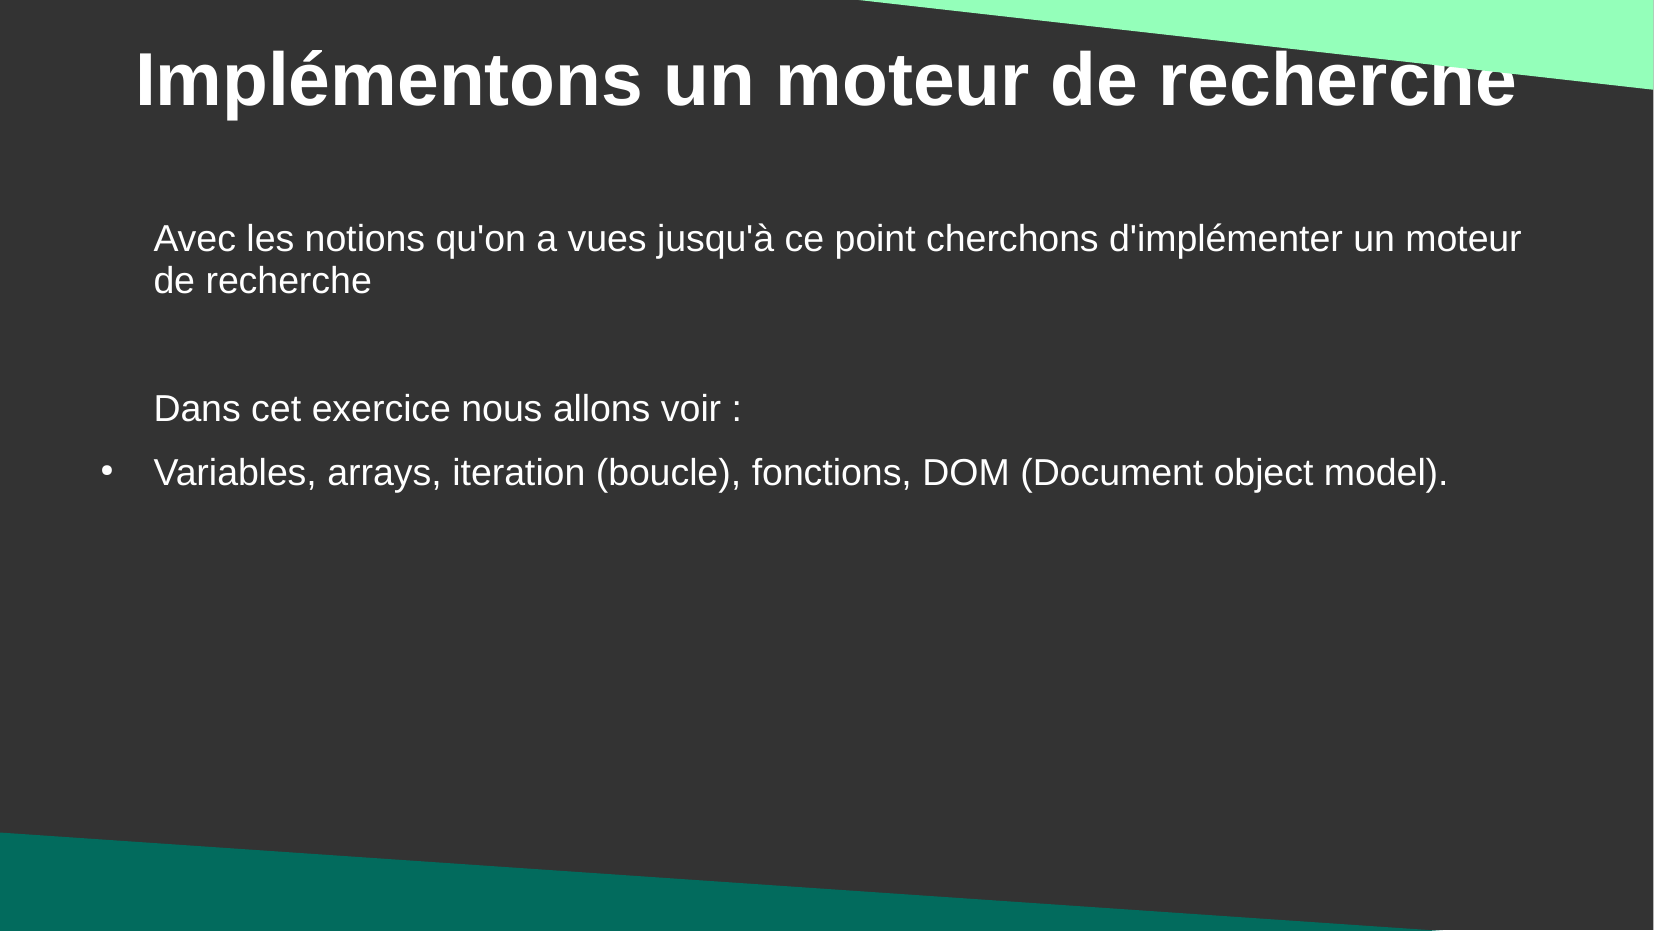

# Implémentons un moteur de recherche
Avec les notions qu'on a vues jusqu'à ce point cherchons d'implémenter un moteur de recherche
Dans cet exercice nous allons voir :
Variables, arrays, iteration (boucle), fonctions, DOM (Document object model).